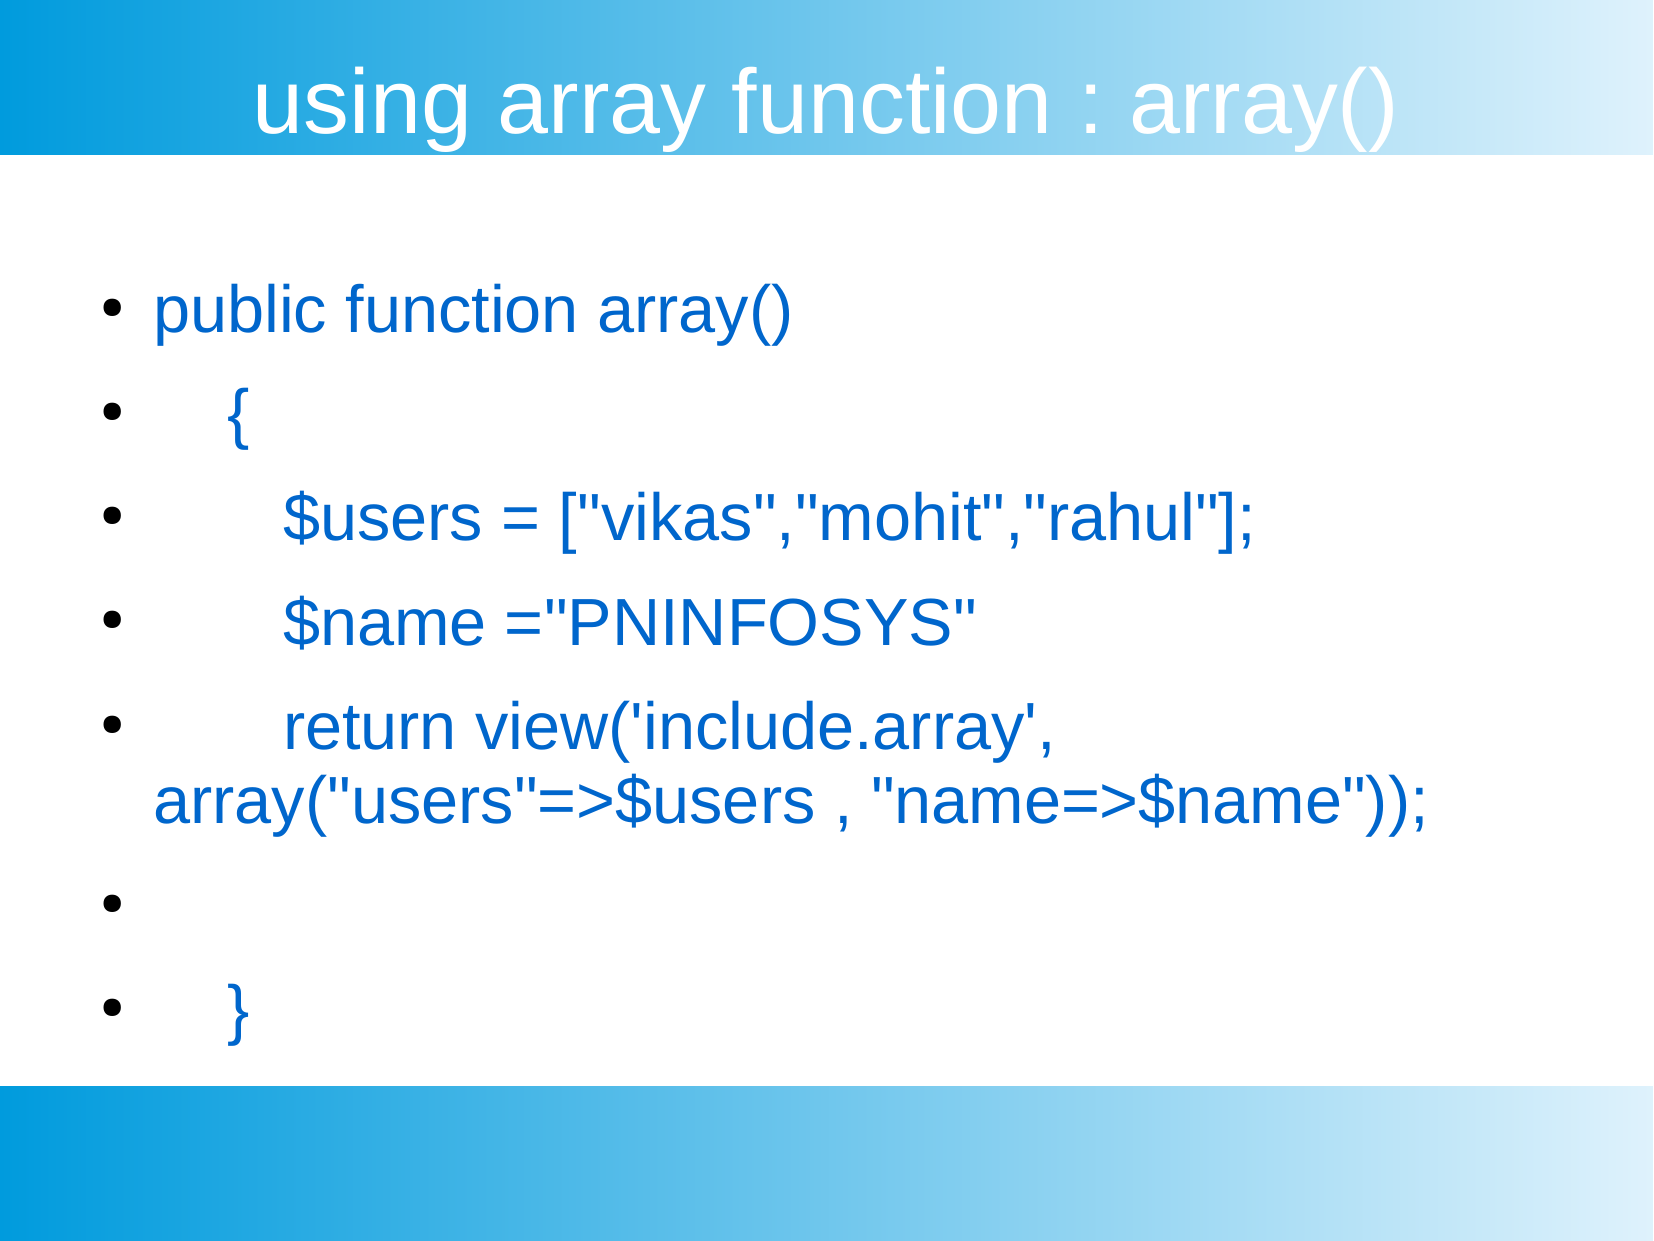

# using array function : array()
public function array()
 {
 $users = ["vikas","mohit","rahul"];
 $name ="PNINFOSYS"
 return view('include.array', array("users"=>$users , "name=>$name"));
 }